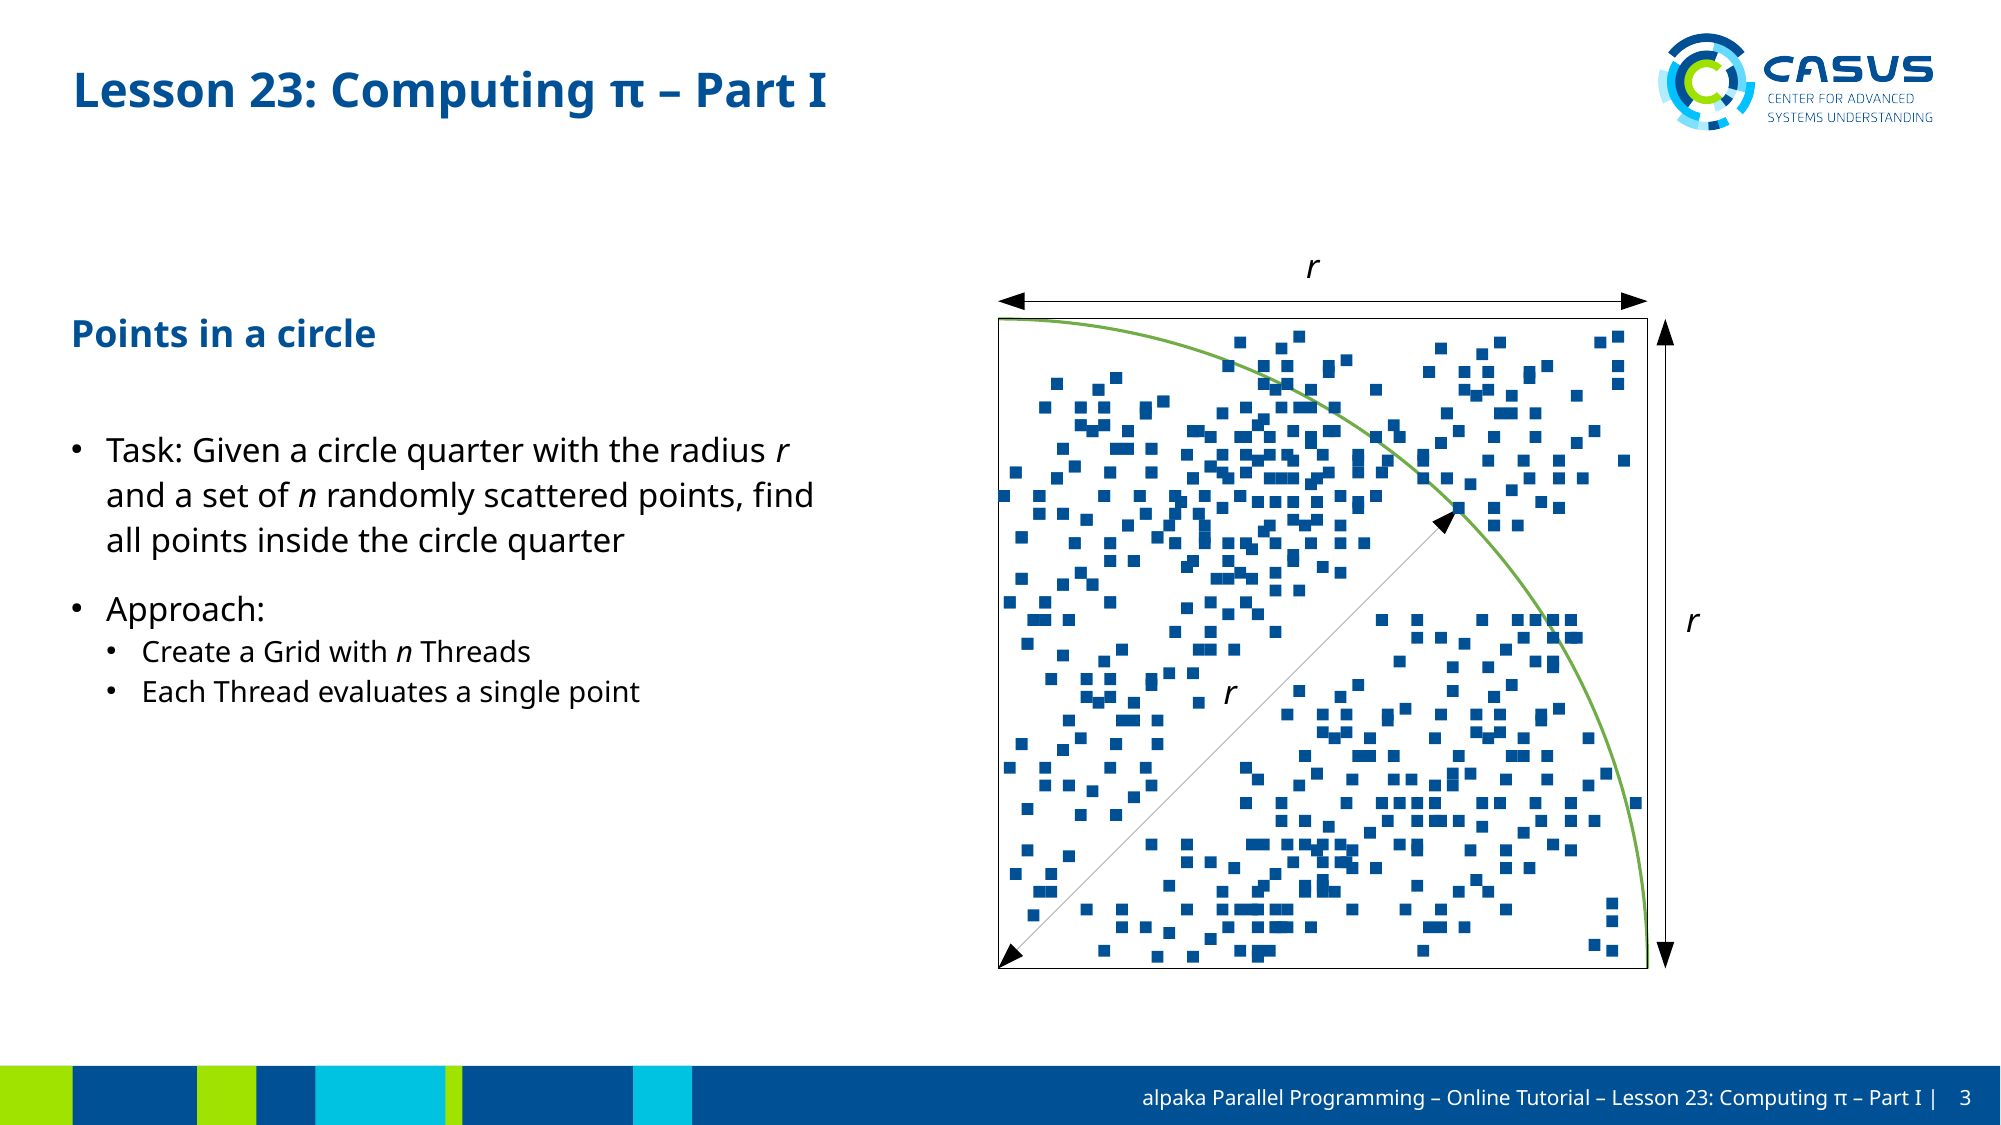

# Lesson 23: Computing π – Part I
r
Points in a circle
Task: Given a circle quarter with the radius r and a set of n randomly scattered points, find all points inside the circle quarter
Approach:
Create a Grid with n Threads
Each Thread evaluates a single point
r
r
alpaka Parallel Programming – Online Tutorial – Lesson 23: Computing π – Part I
3